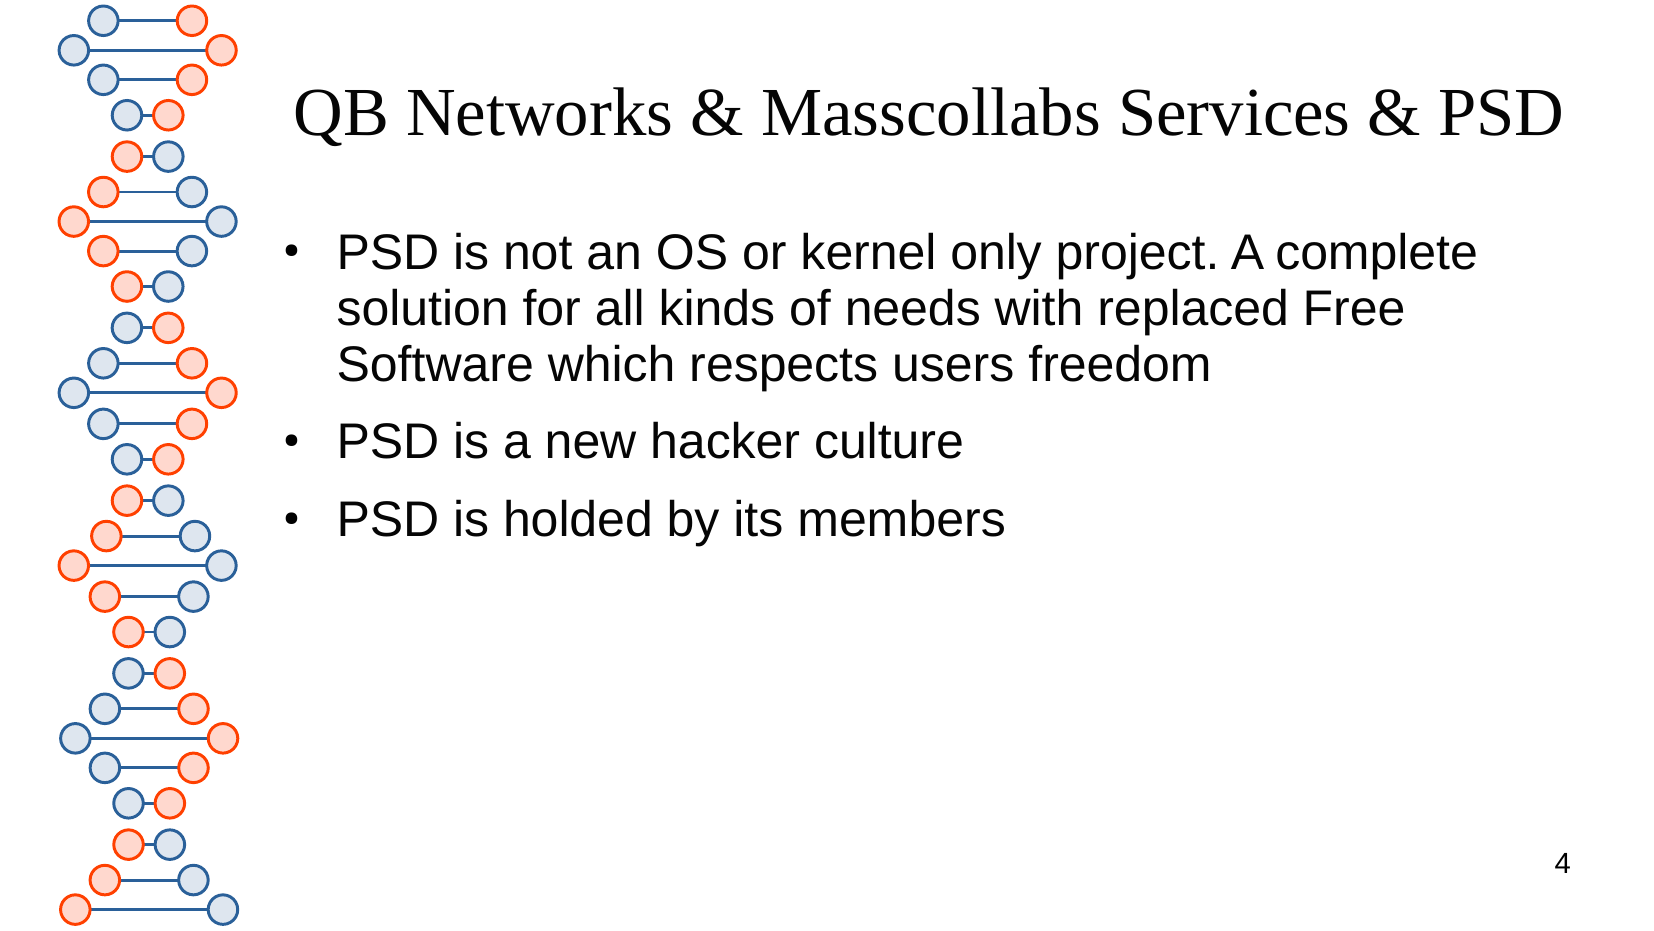

# QB Networks & Masscollabs Services & PSD
PSD is not an OS or kernel only project. A complete solution for all kinds of needs with replaced Free Software which respects users freedom
PSD is a new hacker culture
PSD is holded by its members
4